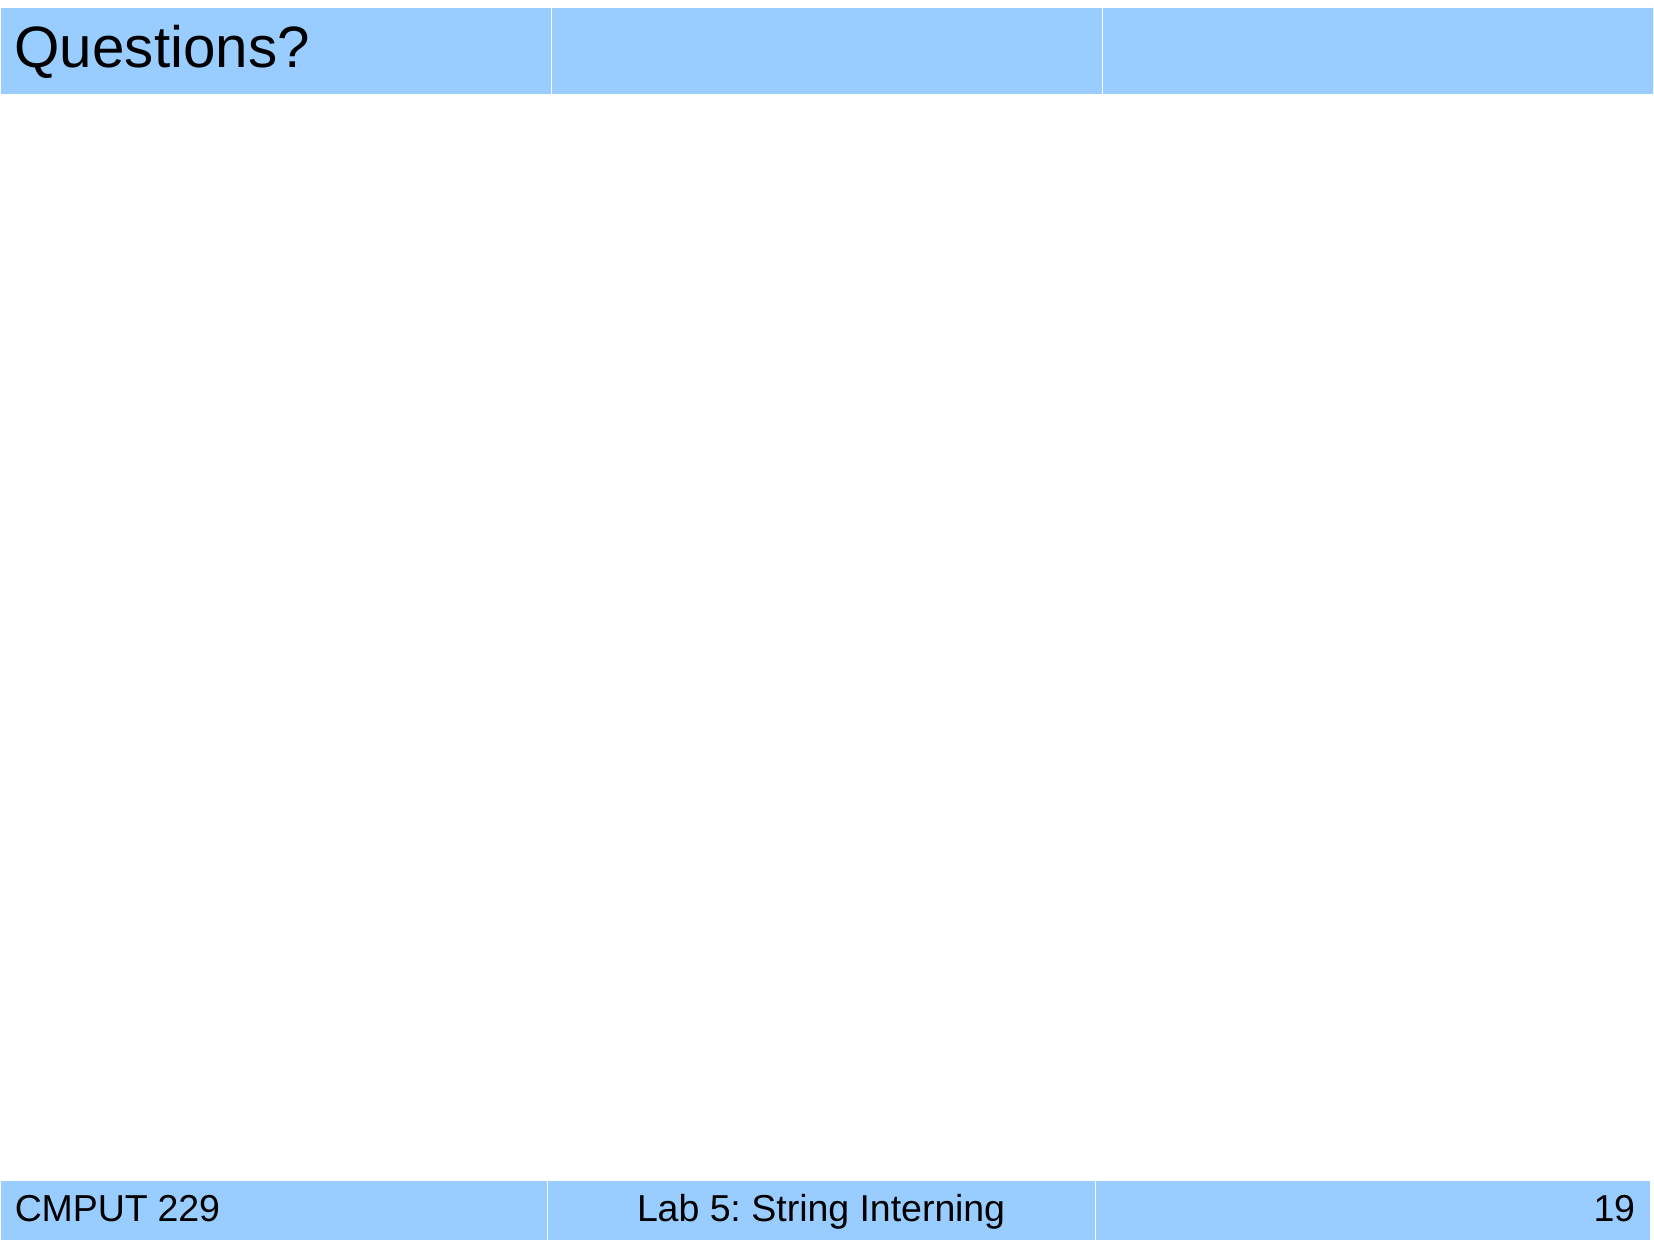

| Questions? | | |
| --- | --- | --- |
| CMPUT 229 | Lab 5: String Interning | |
| --- | --- | --- |